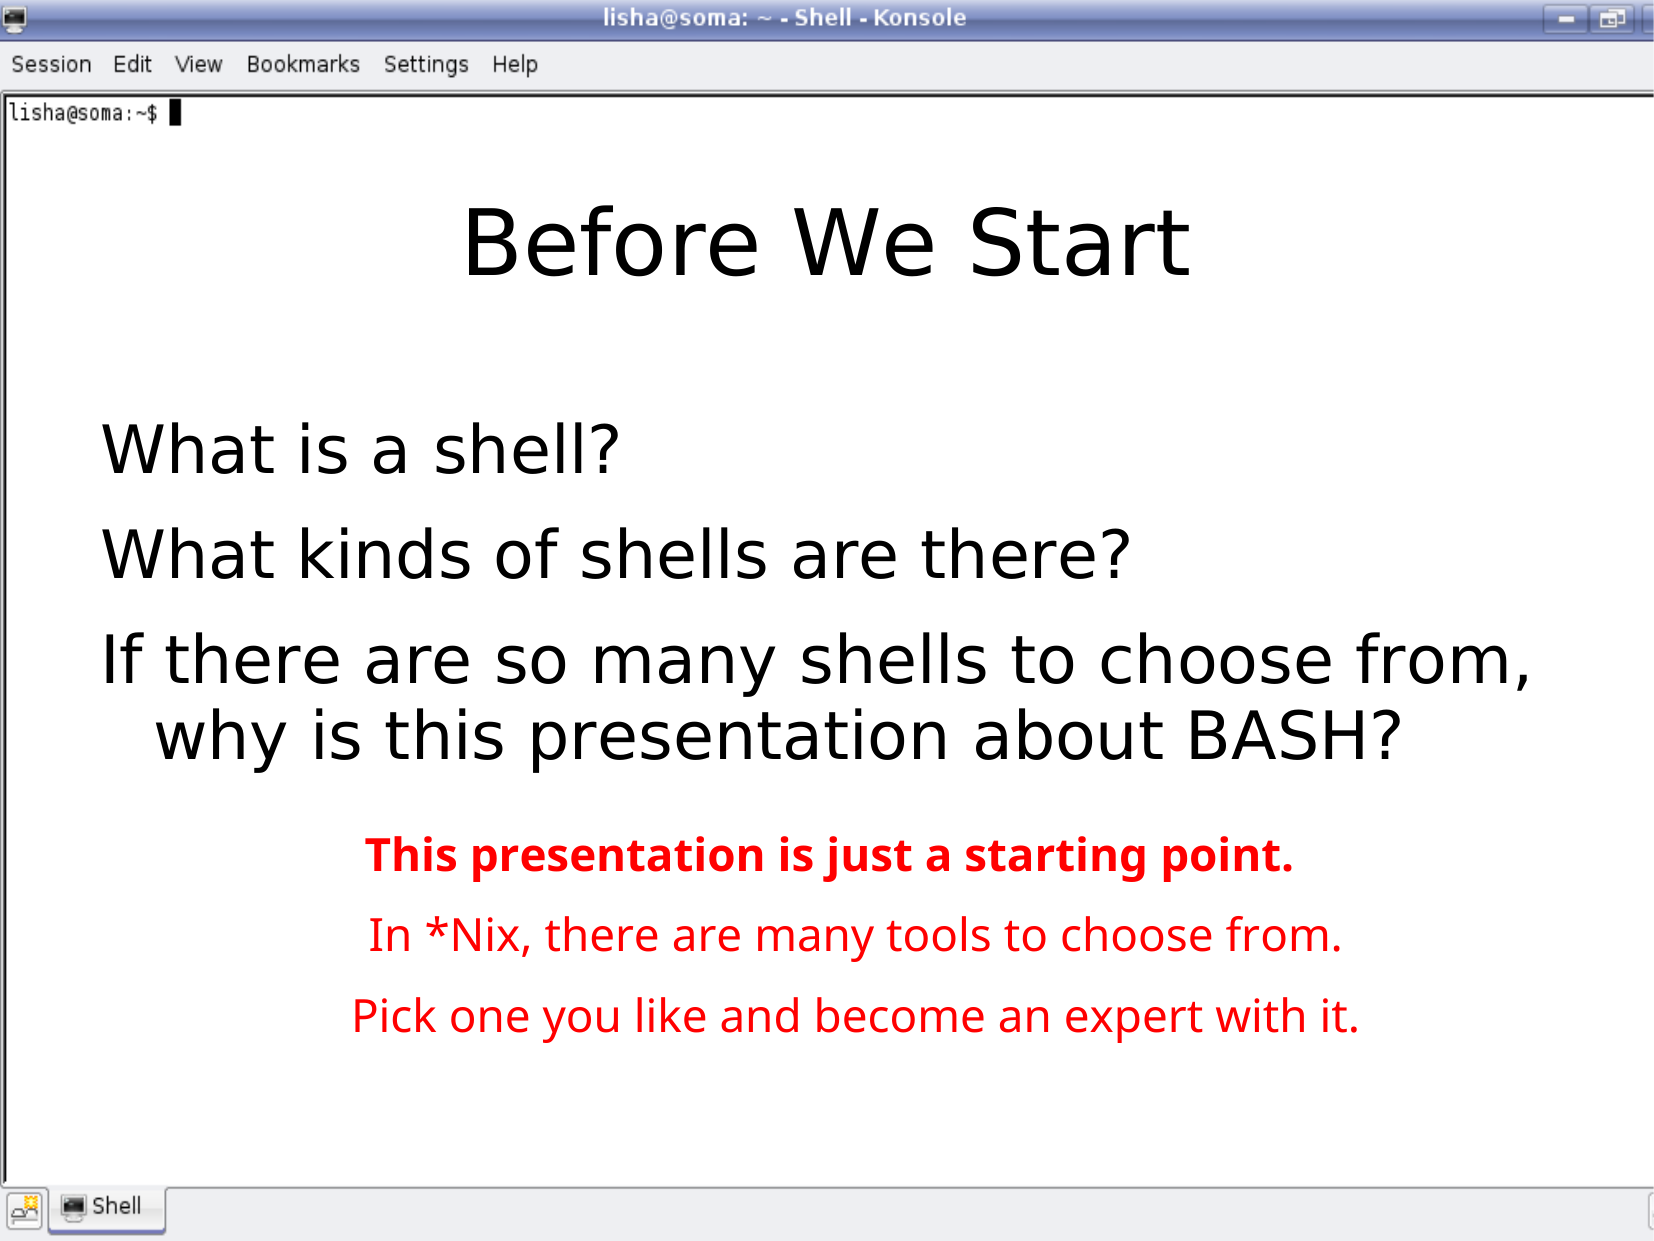

# Before We Start
What is a shell?
What kinds of shells are there?
If there are so many shells to choose from, why is this presentation about BASH?
This presentation is just a starting point.
In *Nix, there are many tools to choose from.
Pick one you like and become an expert with it.